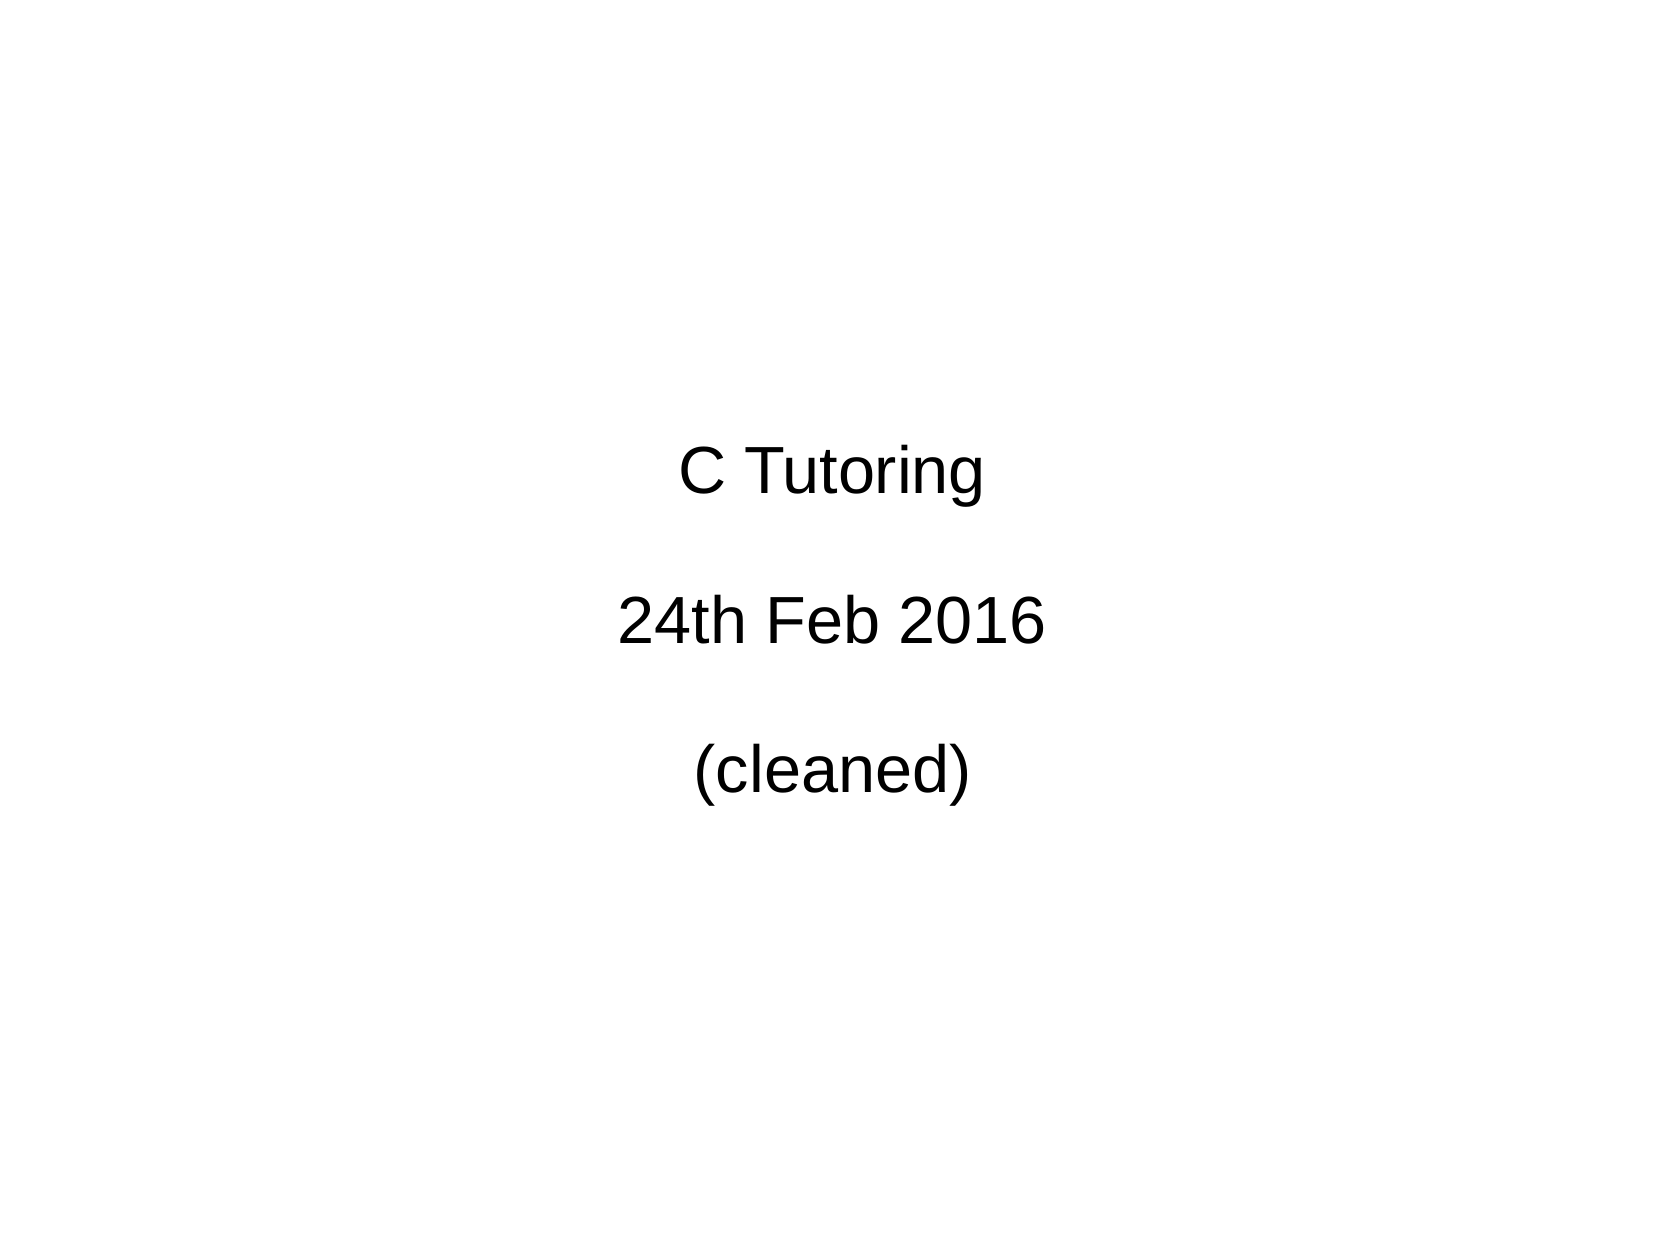

# C Tutoring
24th Feb 2016
(cleaned)